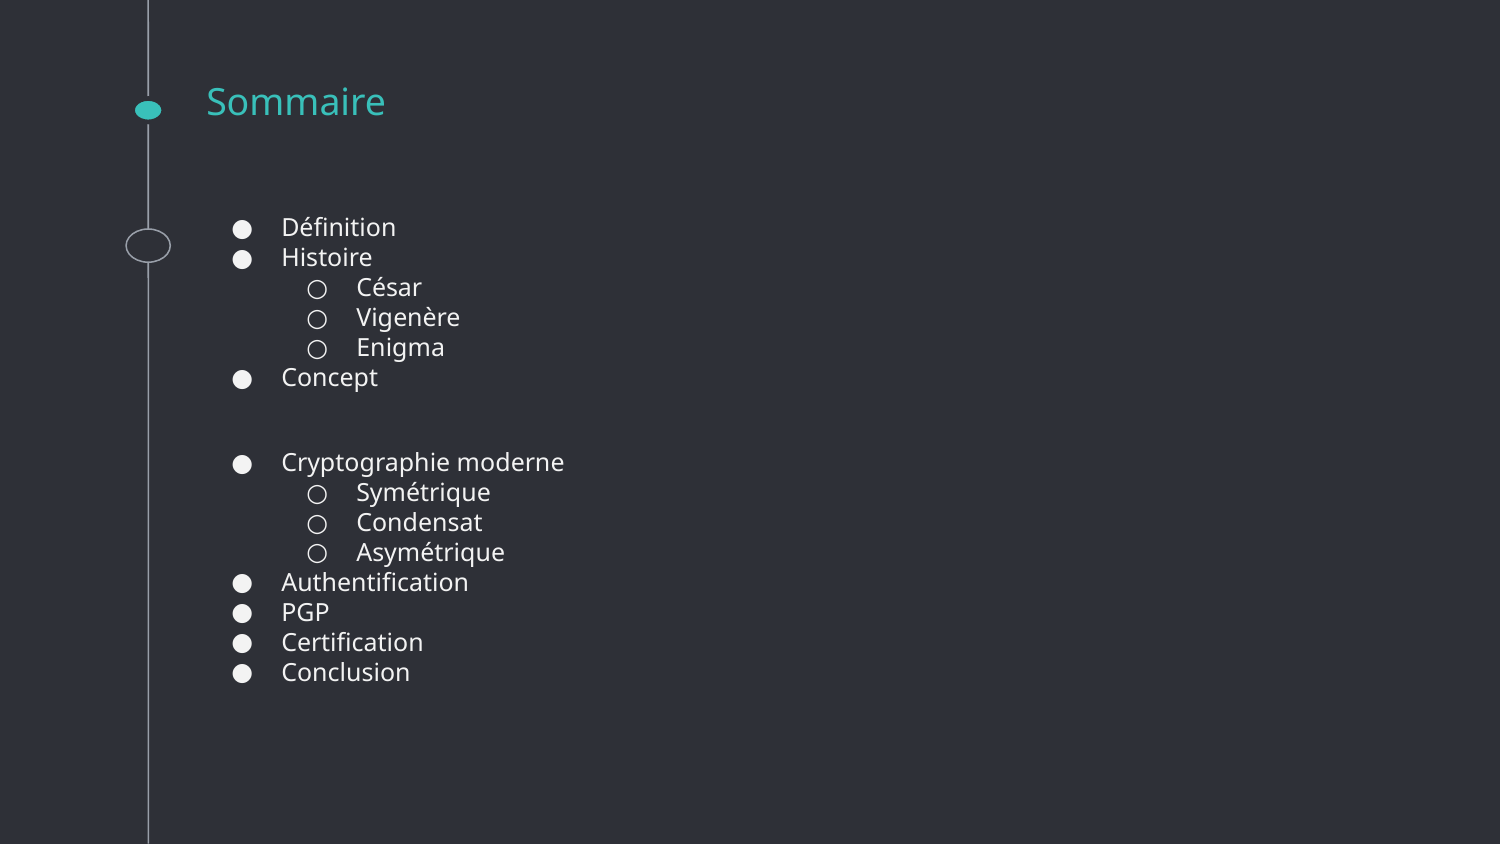

# Sommaire
Définition
Histoire
César
Vigenère
Enigma
Concept
Cryptographie moderne
Symétrique
Condensat
Asymétrique
Authentification
PGP
Certification
Conclusion